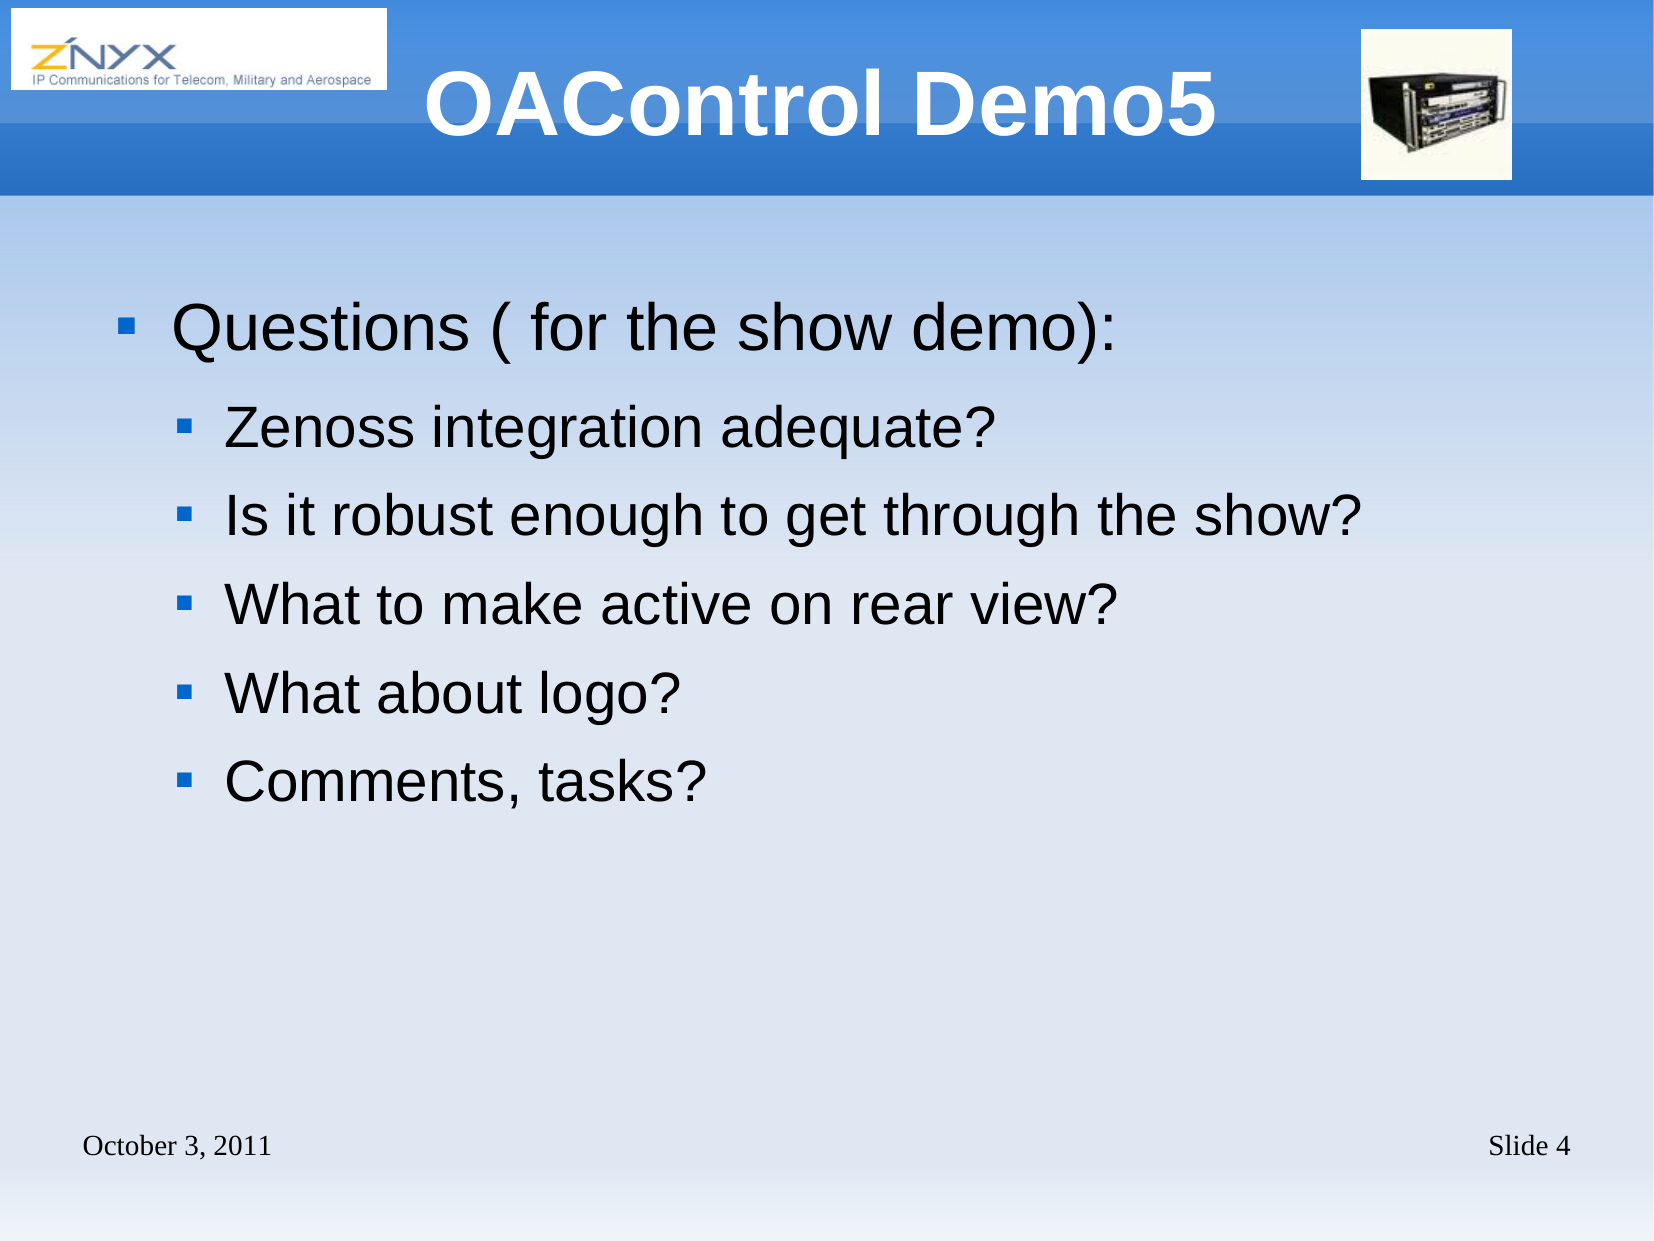

# OAControl Demo5
Questions ( for the show demo):
Zenoss integration adequate?
Is it robust enough to get through the show?
What to make active on rear view?
What about logo?
Comments, tasks?
October 3, 2011
4